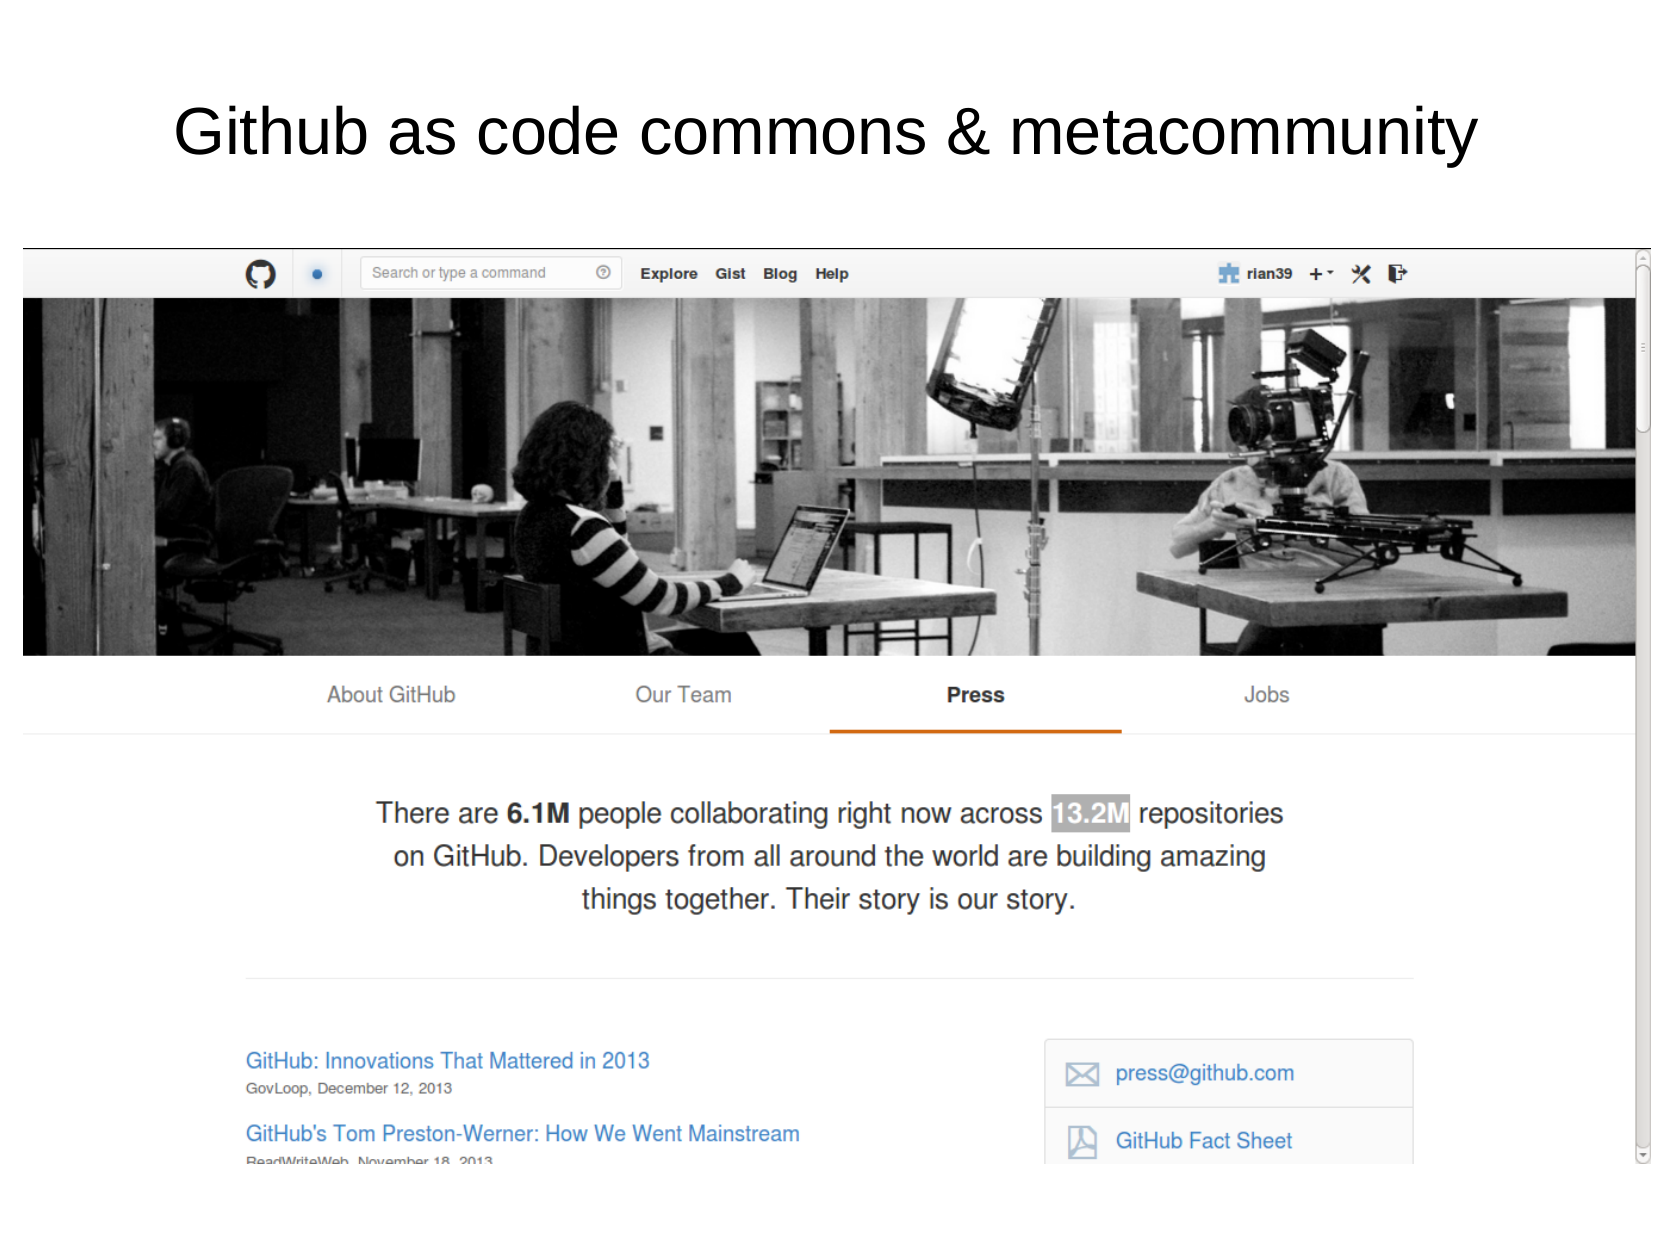

# Github as code commons & metacommunity